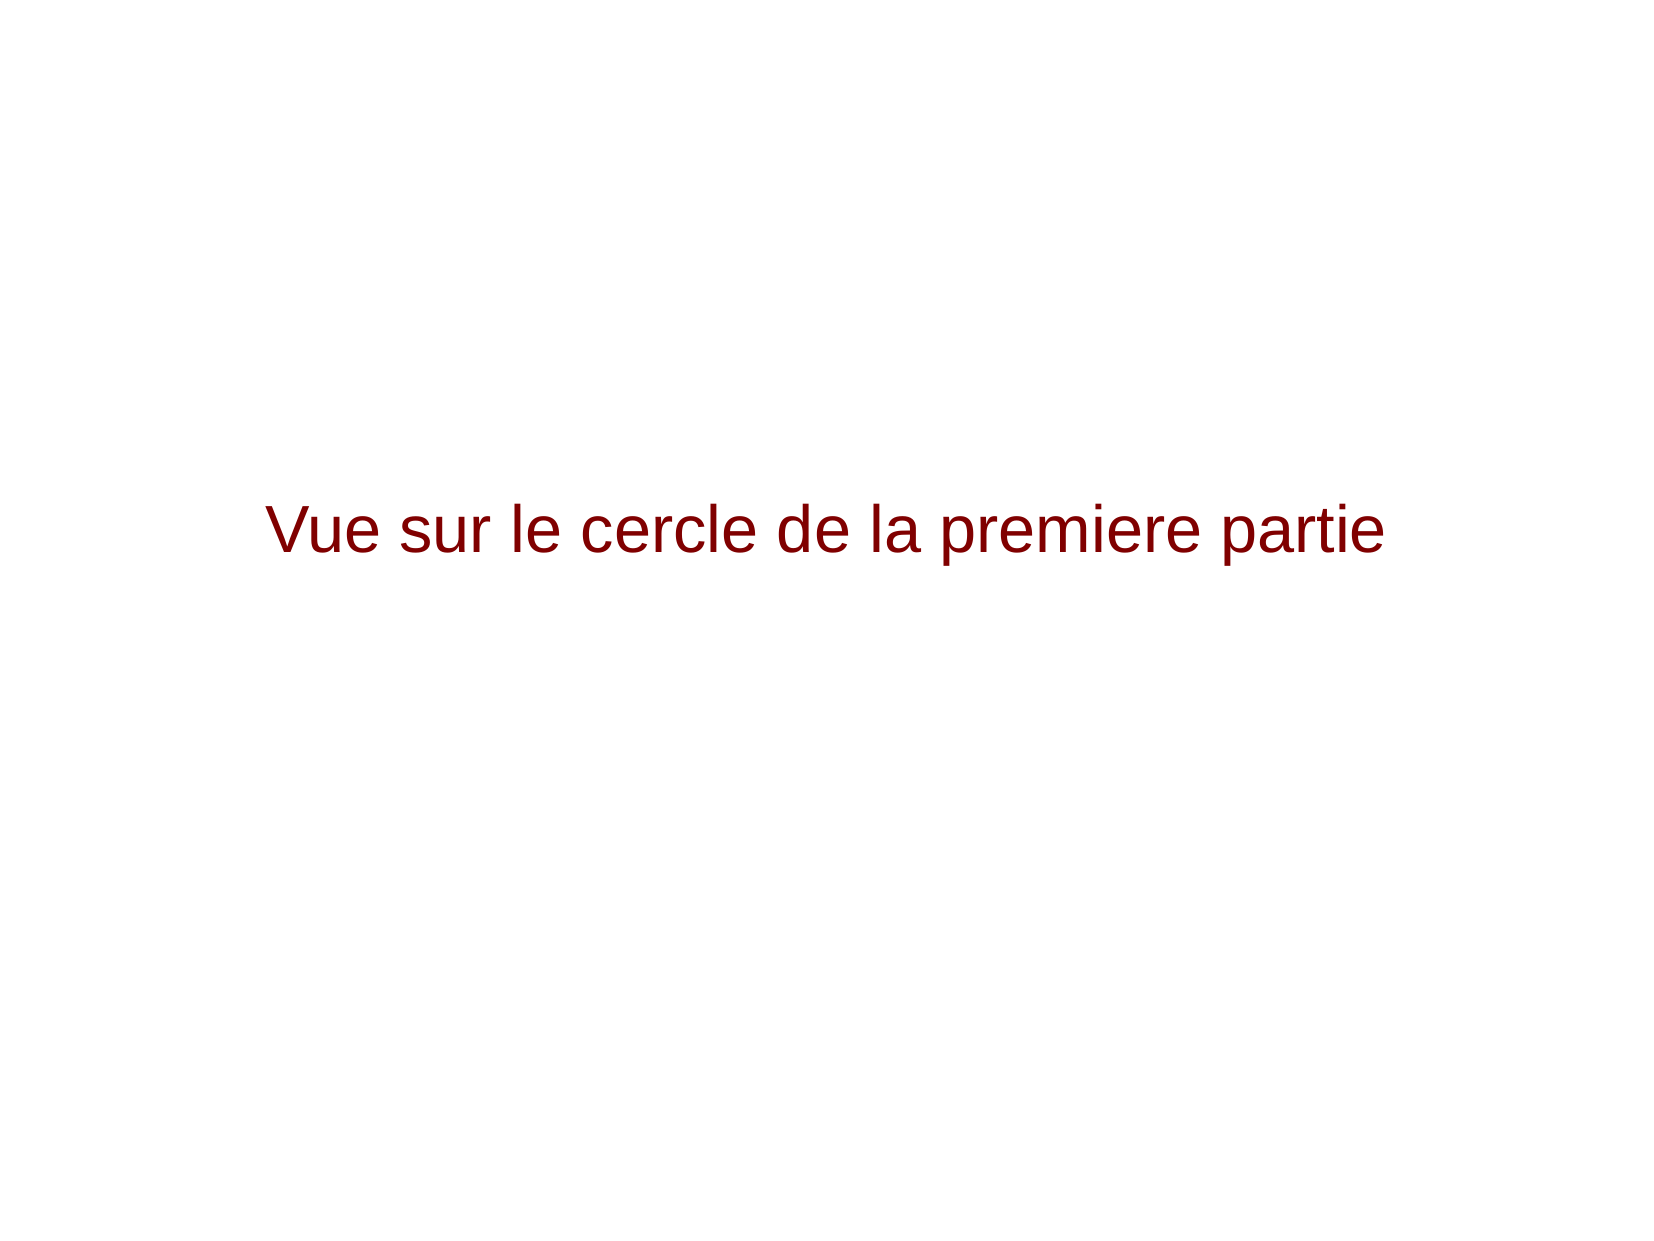

# Vue sur le cercle de la premiere partie